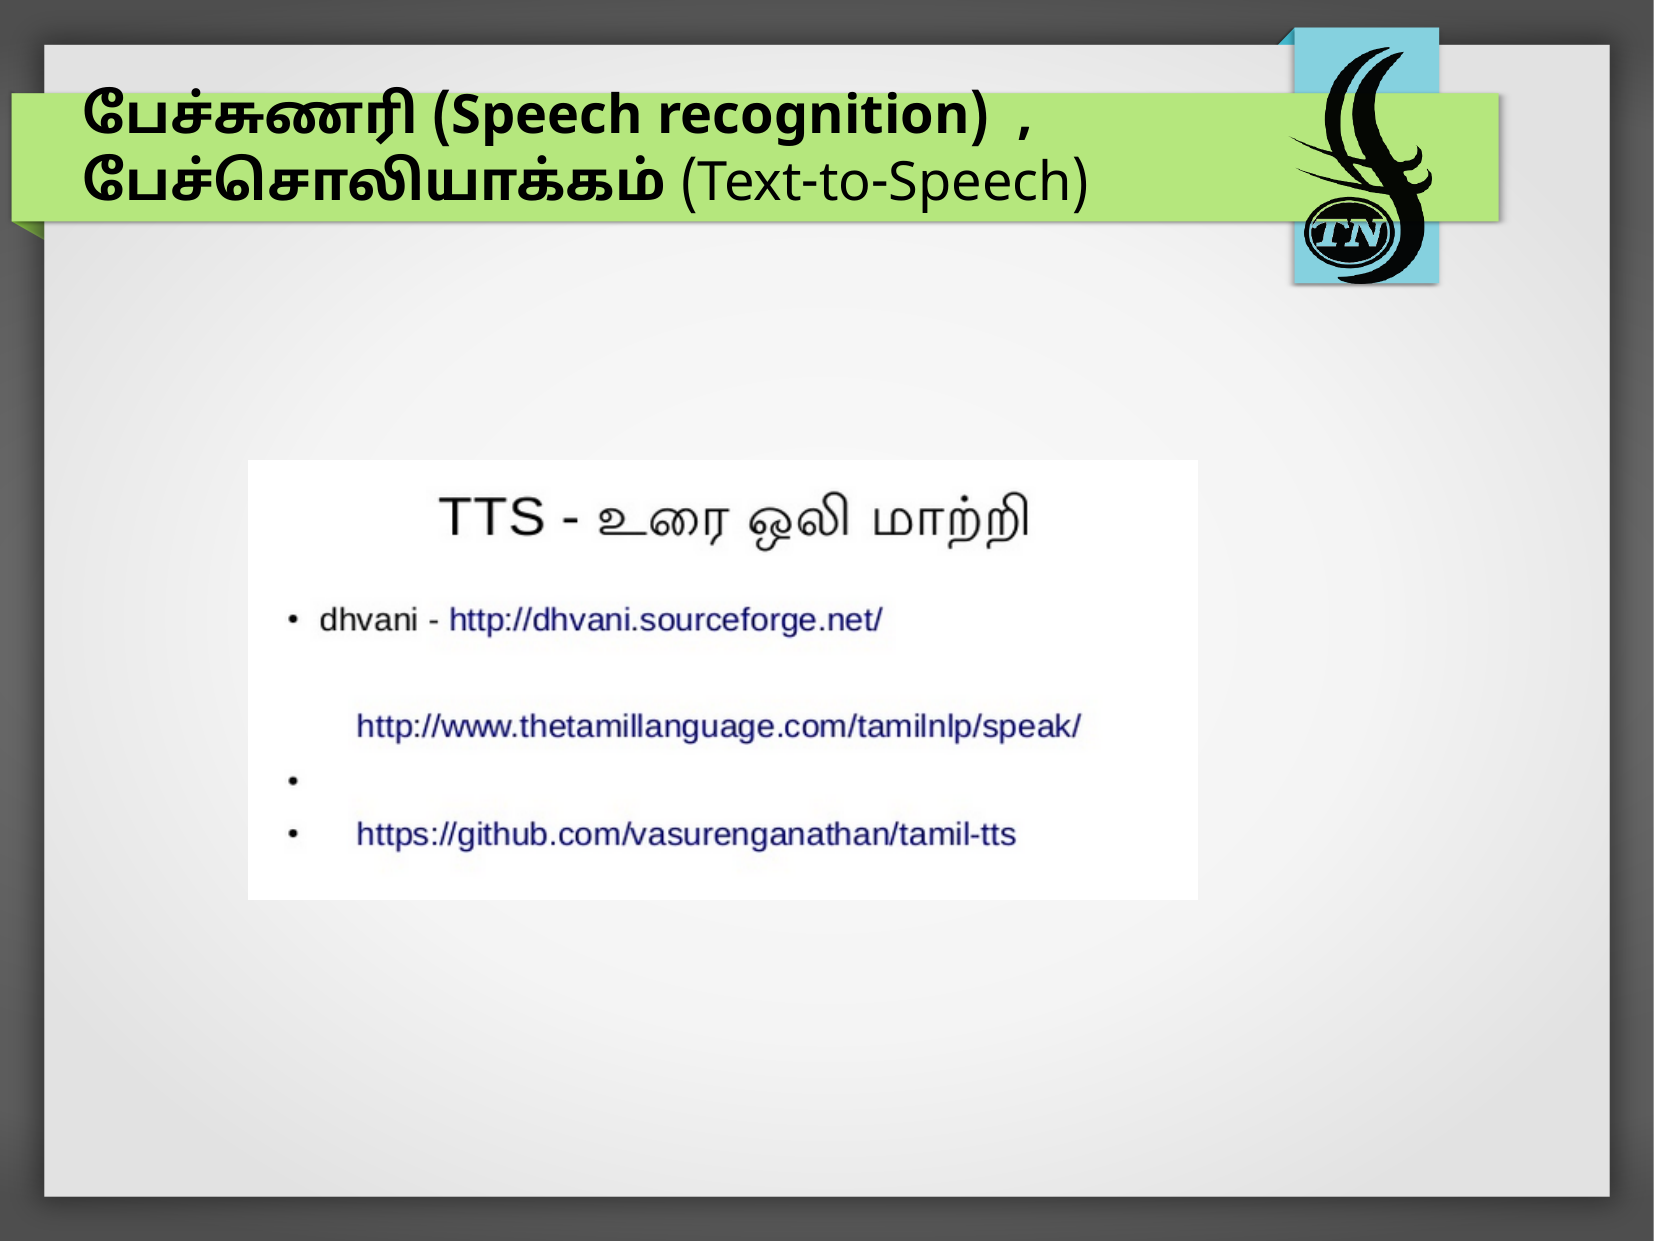

# பேச்சுணரி (Speech recognition) , பேச்சொலியாக்கம் (Text-to-Speech)